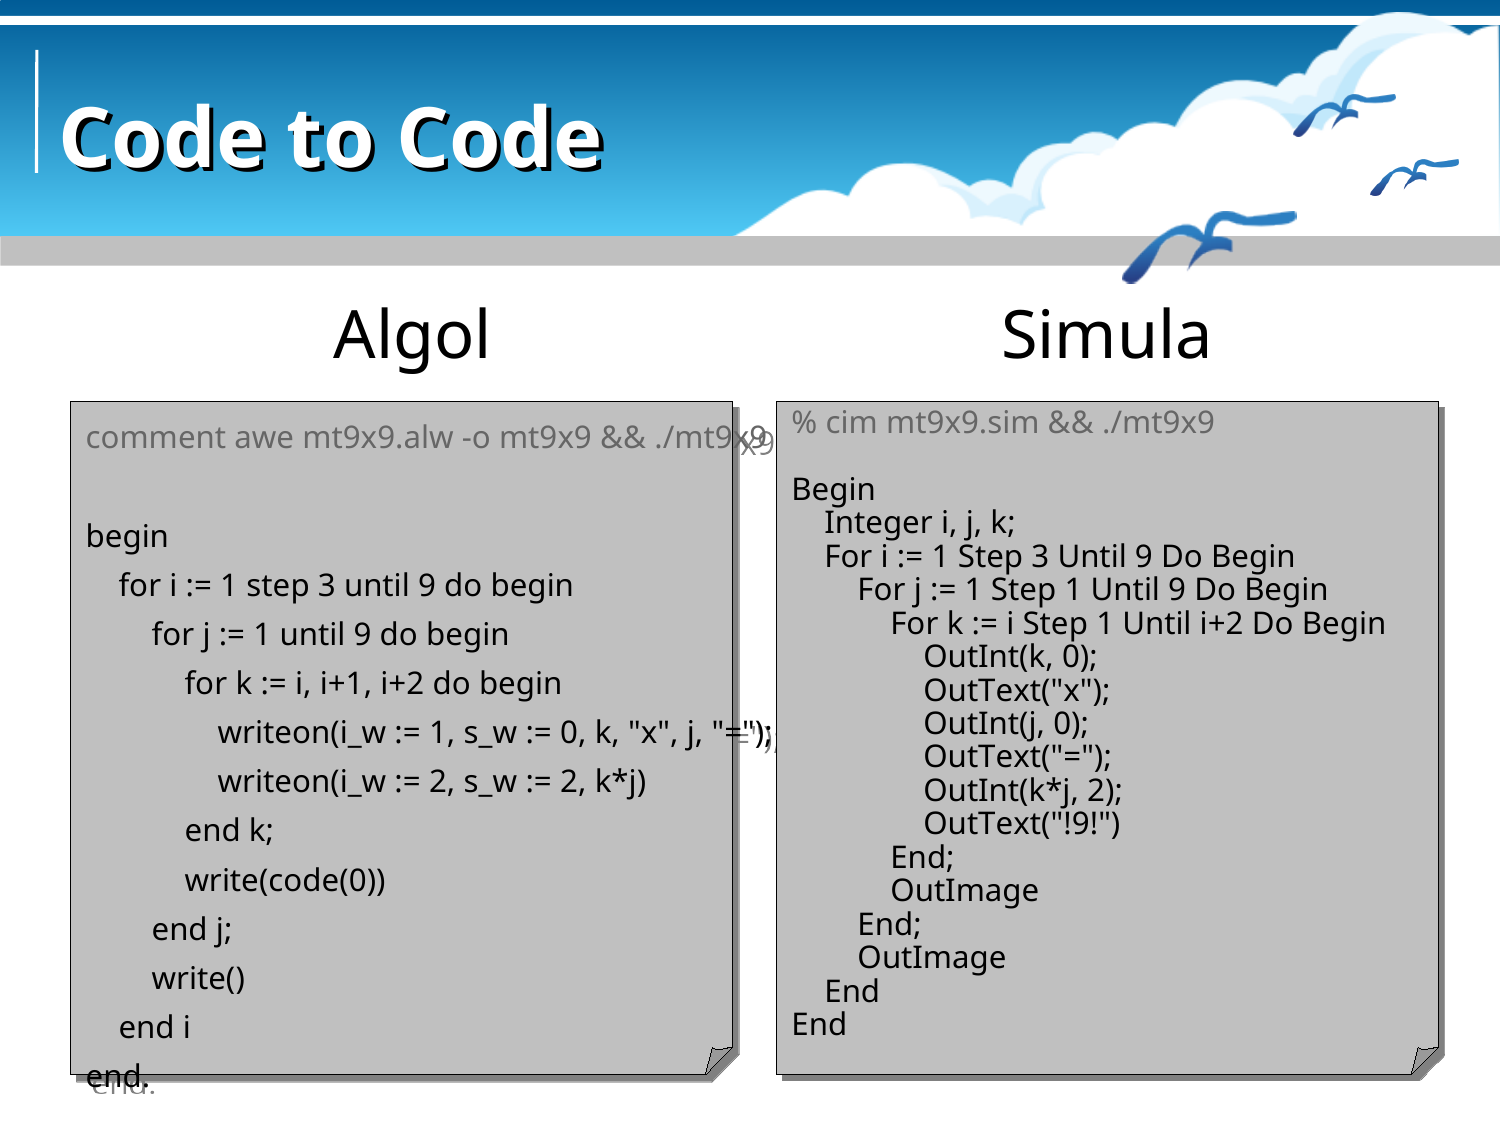

# Code to Code
Simula
Algol
comment awe mt9x9.alw -o mt9x9 && ./mt9x9 ;
begin
 for i := 1 step 3 until 9 do begin
 for j := 1 until 9 do begin
 for k := i, i+1, i+2 do begin
 writeon(i_w := 1, s_w := 0, k, "x", j, "=");
 writeon(i_w := 2, s_w := 2, k*j)
 end k;
 write(code(0))
 end j;
 write()
 end i
end.
% cim mt9x9.sim && ./mt9x9
Begin
 Integer i, j, k;
 For i := 1 Step 3 Until 9 Do Begin
 For j := 1 Step 1 Until 9 Do Begin
 For k := i Step 1 Until i+2 Do Begin
 OutInt(k, 0);
 OutText("x");
 OutInt(j, 0);
 OutText("=");
 OutInt(k*j, 2);
 OutText("!9!")
 End;
 OutImage
 End;
 OutImage
 End
End